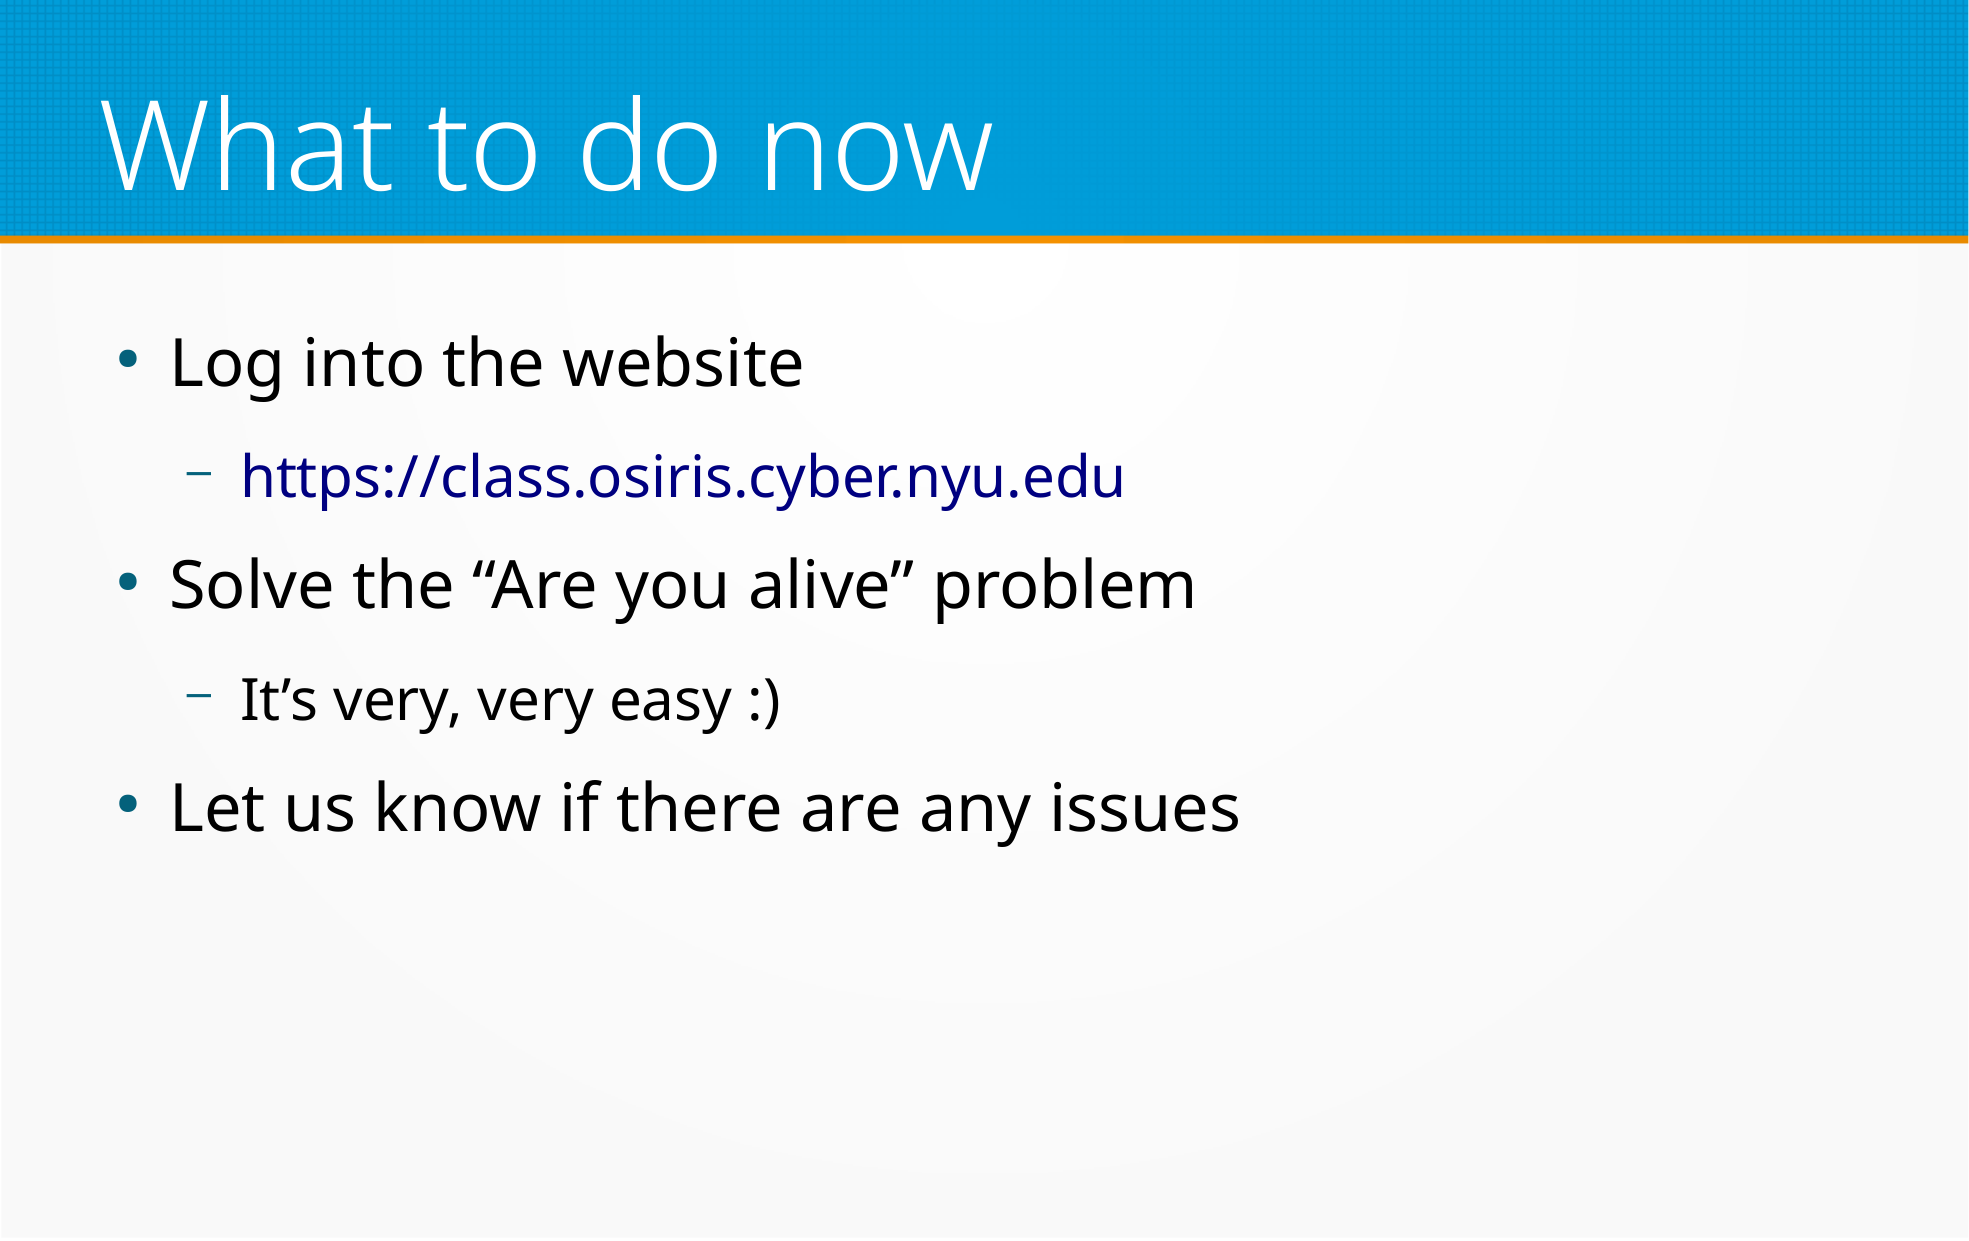

# What to do now
Log into the website
https://class.osiris.cyber.nyu.edu
Solve the “Are you alive” problem
It’s very, very easy :)
Let us know if there are any issues